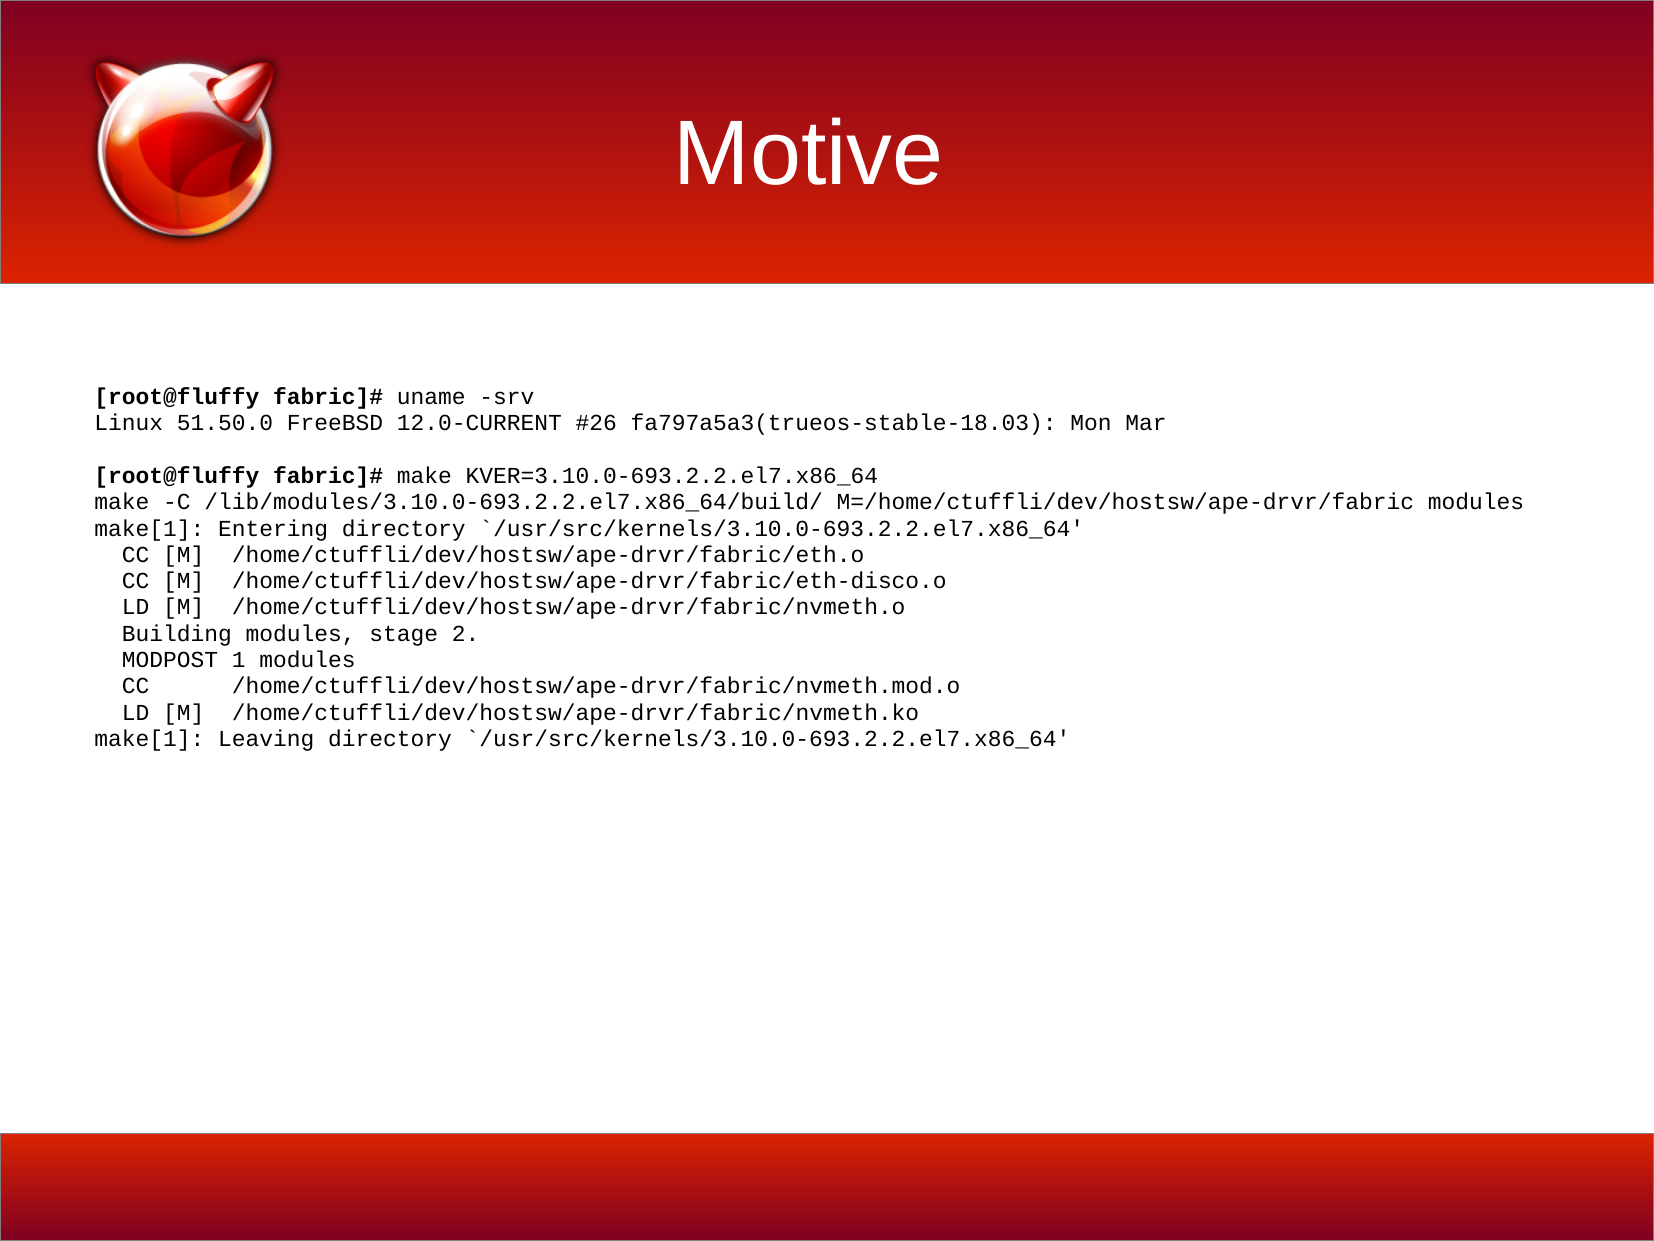

# Motive
[root@fluffy fabric]# uname -srv
Linux 51.50.0 FreeBSD 12.0-CURRENT #26 fa797a5a3(trueos-stable-18.03): Mon Mar
[root@fluffy fabric]# make KVER=3.10.0-693.2.2.el7.x86_64
make -C /lib/modules/3.10.0-693.2.2.el7.x86_64/build/ M=/home/ctuffli/dev/hostsw/ape-drvr/fabric modules
make[1]: Entering directory `/usr/src/kernels/3.10.0-693.2.2.el7.x86_64'
 CC [M] /home/ctuffli/dev/hostsw/ape-drvr/fabric/eth.o
 CC [M] /home/ctuffli/dev/hostsw/ape-drvr/fabric/eth-disco.o
 LD [M] /home/ctuffli/dev/hostsw/ape-drvr/fabric/nvmeth.o
 Building modules, stage 2.
 MODPOST 1 modules
 CC /home/ctuffli/dev/hostsw/ape-drvr/fabric/nvmeth.mod.o
 LD [M] /home/ctuffli/dev/hostsw/ape-drvr/fabric/nvmeth.ko
make[1]: Leaving directory `/usr/src/kernels/3.10.0-693.2.2.el7.x86_64'